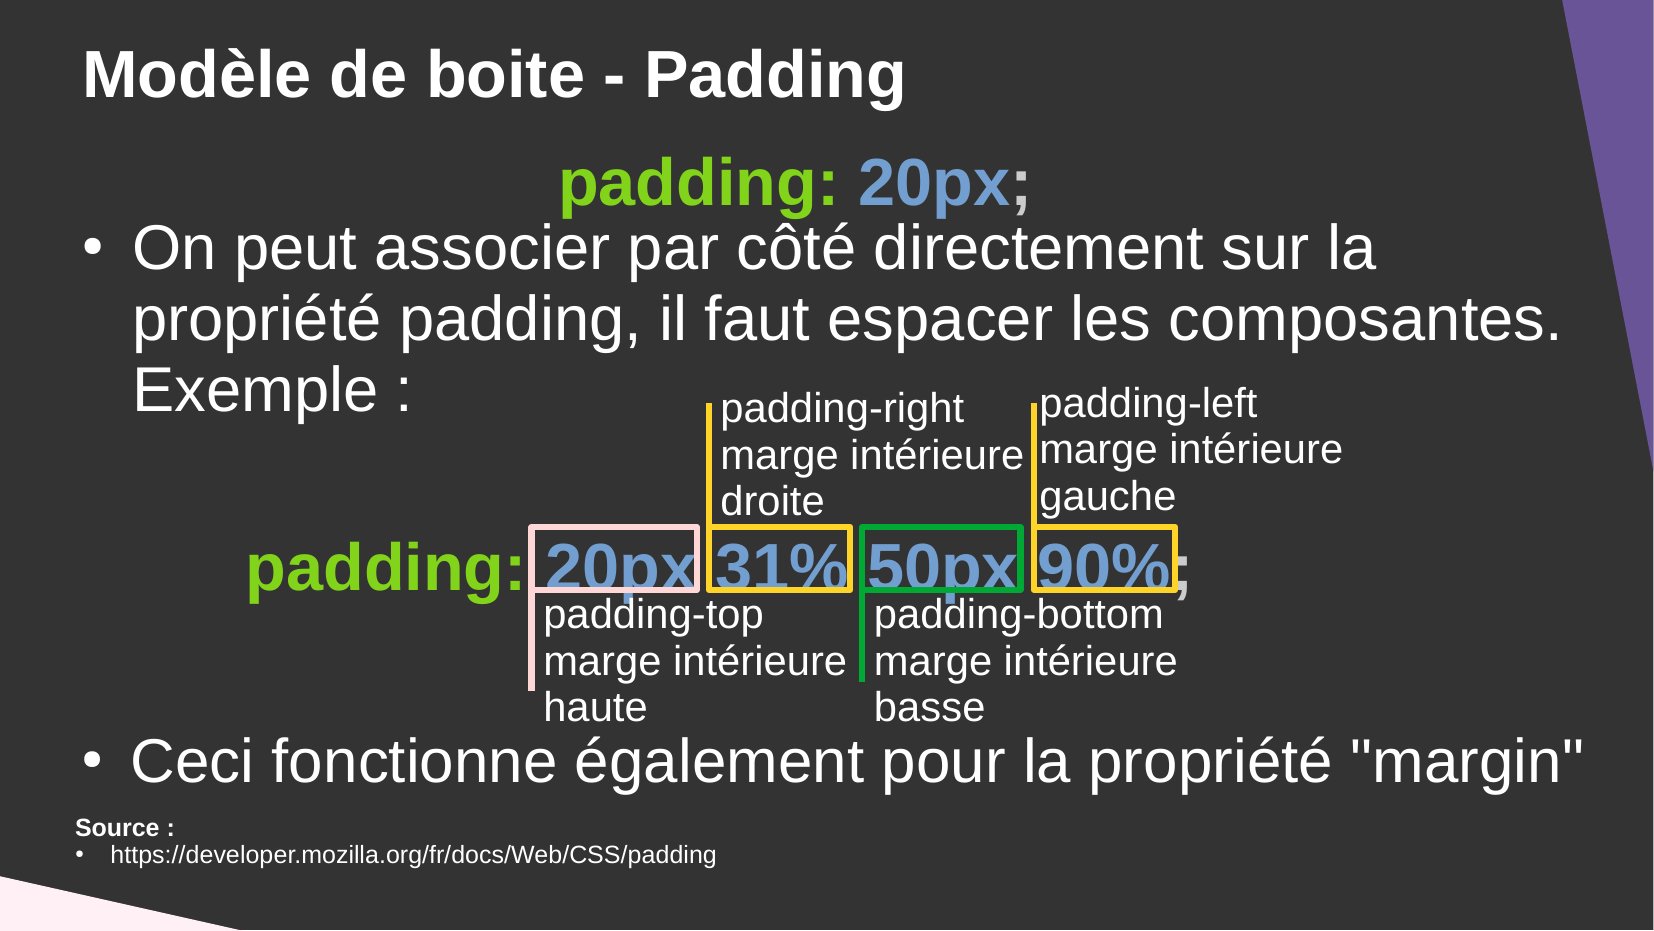

# Modèle de boite - Padding
padding: 20px;
On peut associer par côté directement sur la propriété padding, il faut espacer les composantes. Exemple :
padding-left
marge intérieure gauche
padding-right
marge intérieure droite
padding: 20px 31% 50px 90%;
padding-top
marge intérieure haute
padding-bottom
marge intérieure basse
Ceci fonctionne également pour la propriété "margin"
Source :
https://developer.mozilla.org/fr/docs/Web/CSS/padding